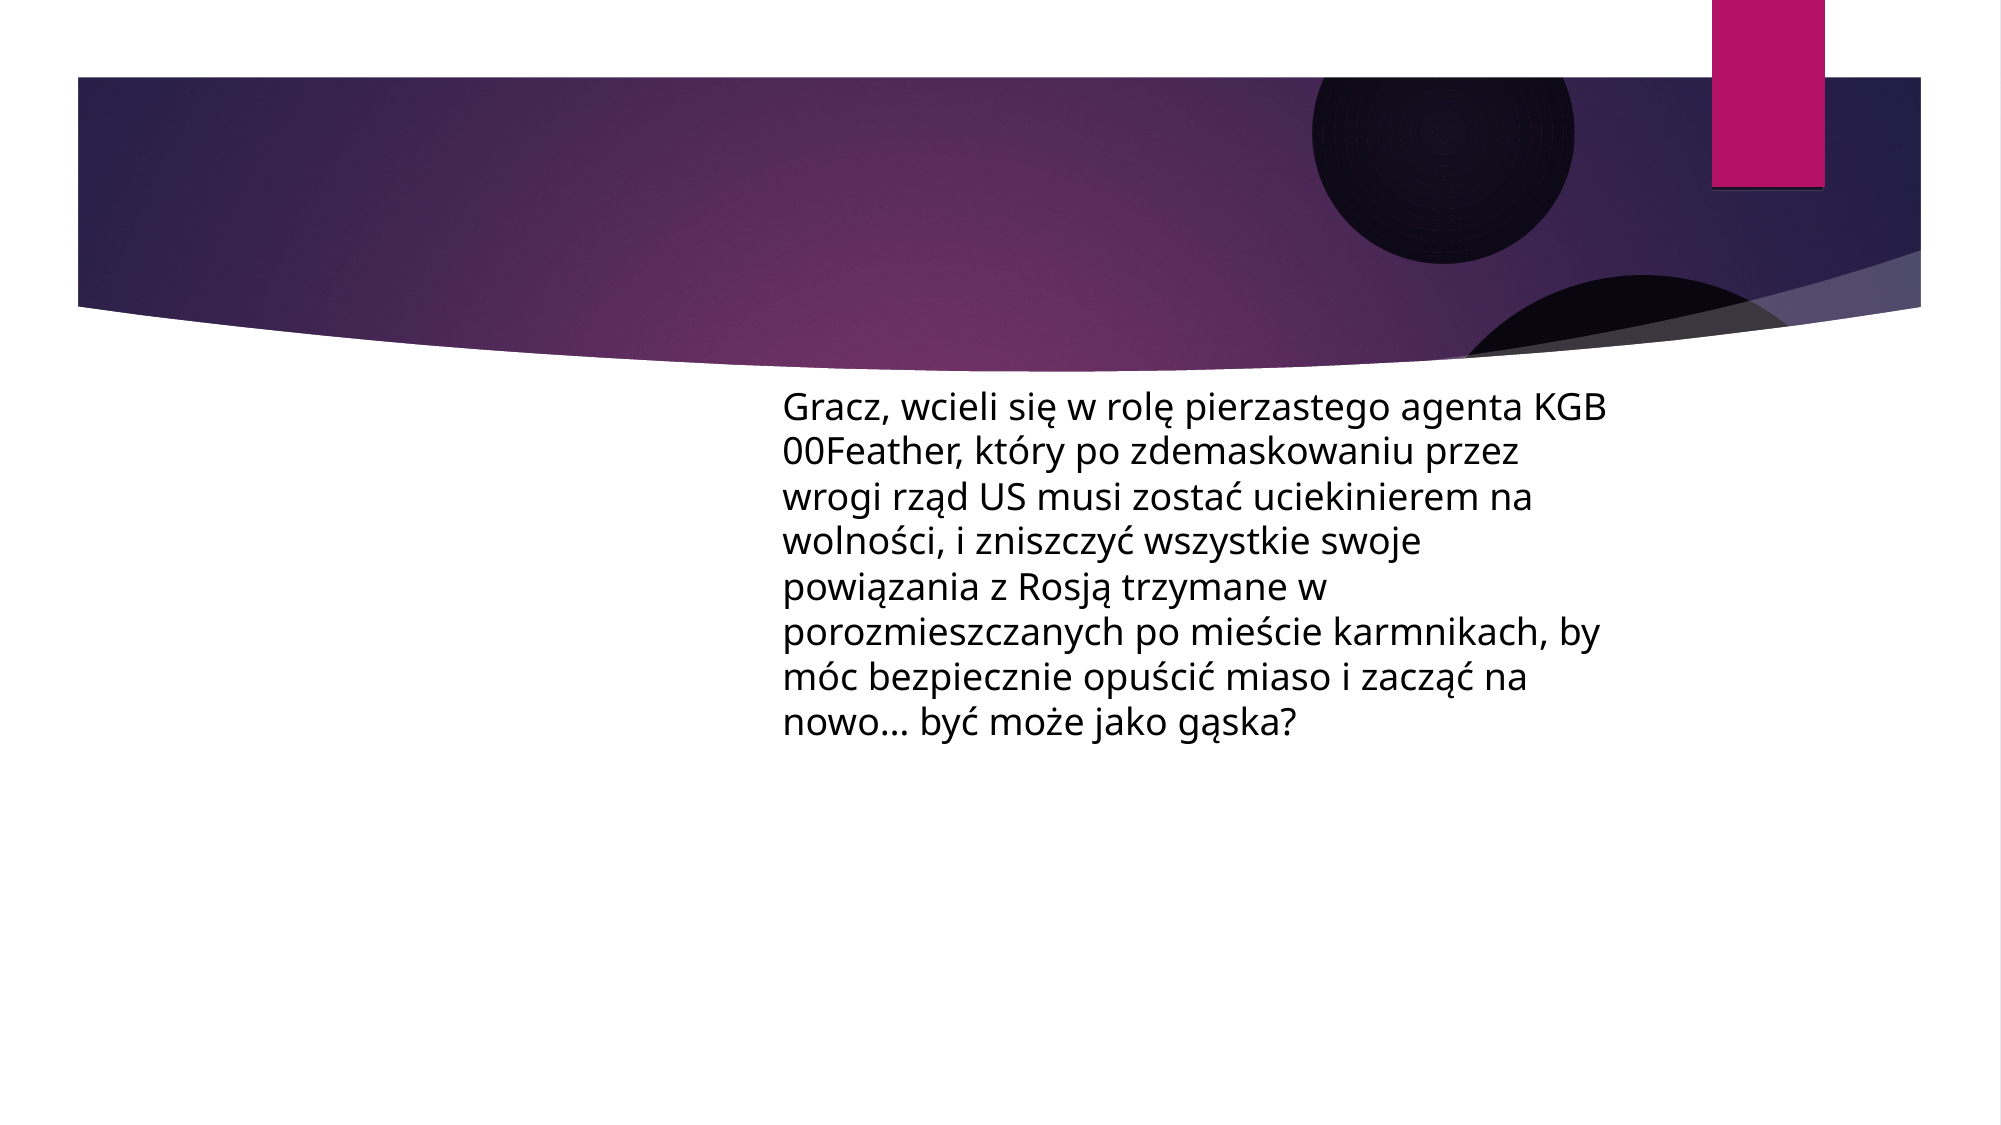

# Gracz, wcieli się w rolę pierzastego agenta KGB 00Feather, który po zdemaskowaniu przez wrogi rząd US musi zostać uciekinierem na wolności, i zniszczyć wszystkie swoje powiązania z Rosją trzymane w porozmieszczanych po mieście karmnikach, by móc bezpiecznie opuścić miaso i zacząć na nowo… być może jako gąska?